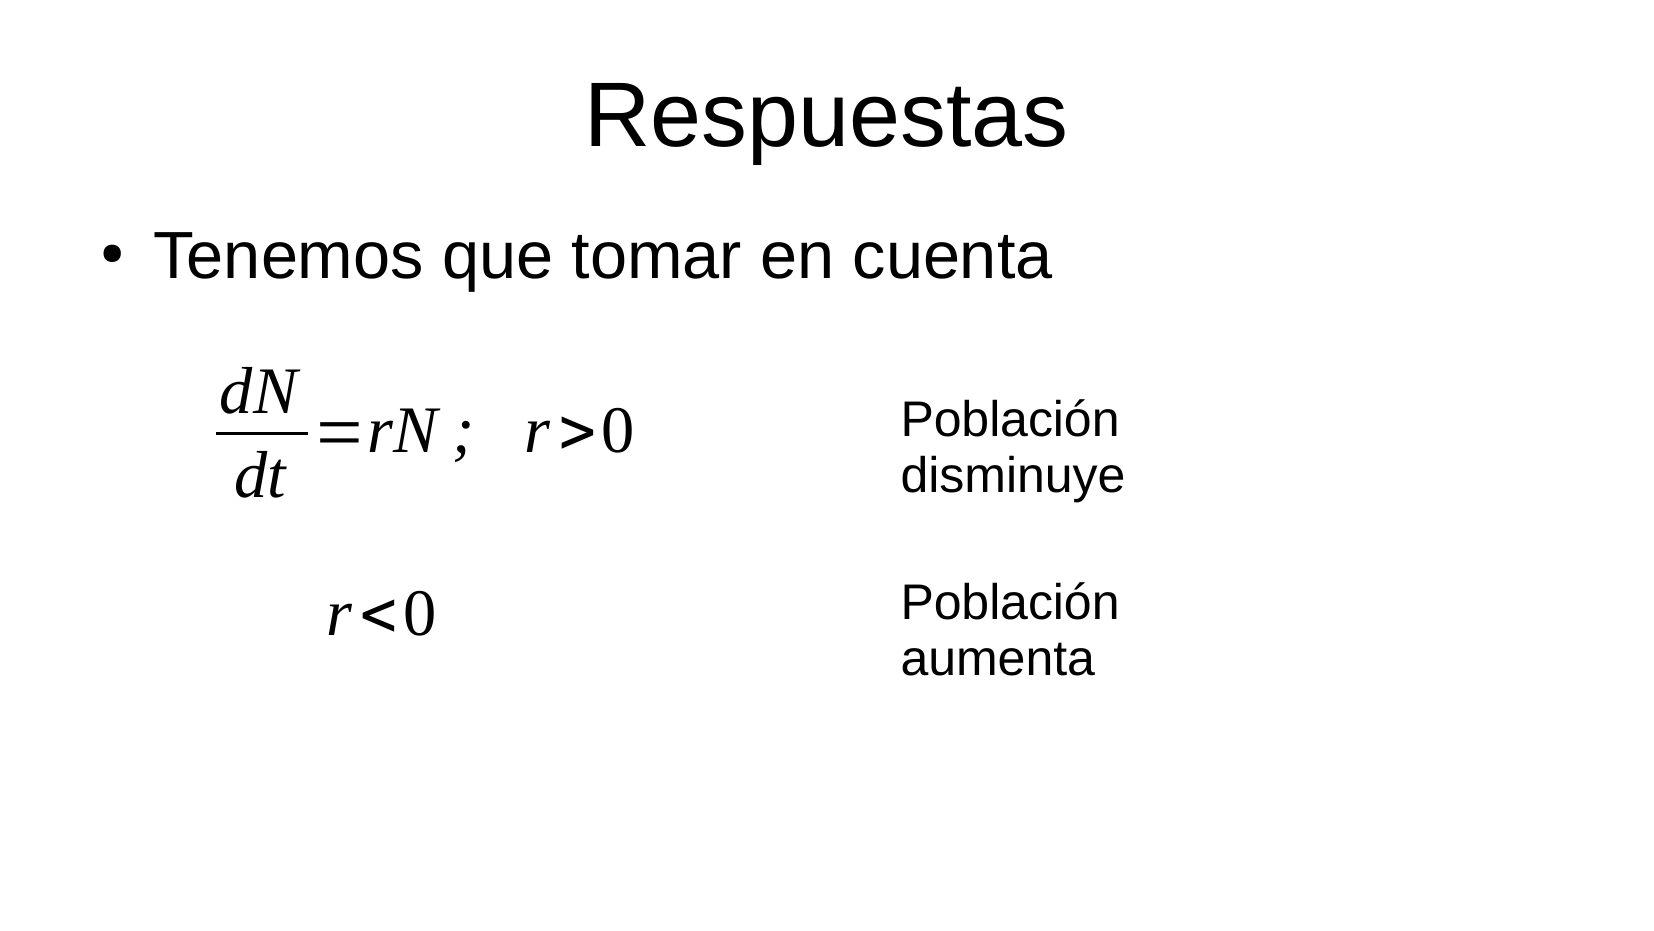

# Respuestas
Tenemos que tomar en cuenta
Población disminuye
Población aumenta